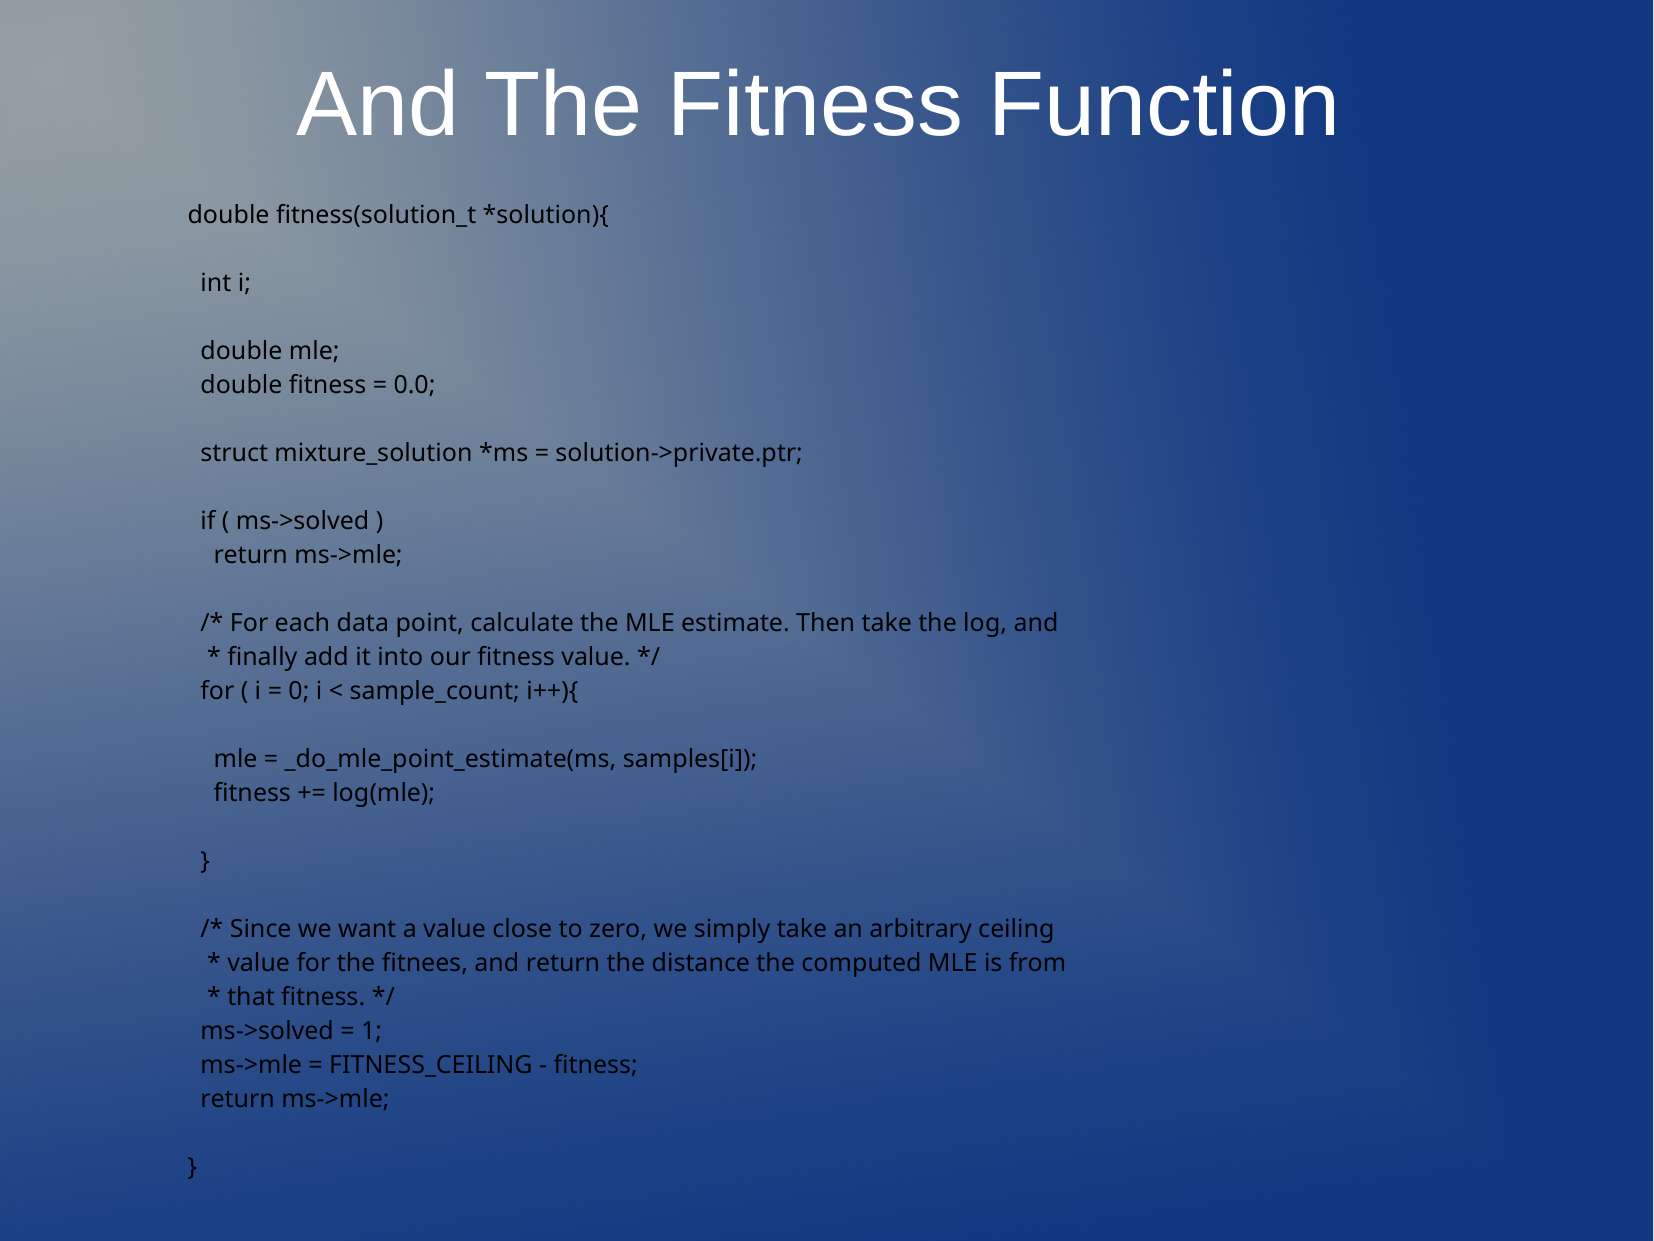

# And The Fitness Function
double fitness(solution_t *solution){
 int i;
 double mle;
 double fitness = 0.0;
 struct mixture_solution *ms = solution->private.ptr;
 if ( ms->solved )
 return ms->mle;
 /* For each data point, calculate the MLE estimate. Then take the log, and
 * finally add it into our fitness value. */
 for ( i = 0; i < sample_count; i++){
 mle = _do_mle_point_estimate(ms, samples[i]);
 fitness += log(mle);
 }
 /* Since we want a value close to zero, we simply take an arbitrary ceiling
 * value for the fitnees, and return the distance the computed MLE is from
 * that fitness. */
 ms->solved = 1;
 ms->mle = FITNESS_CEILING - fitness;
 return ms->mle;
}